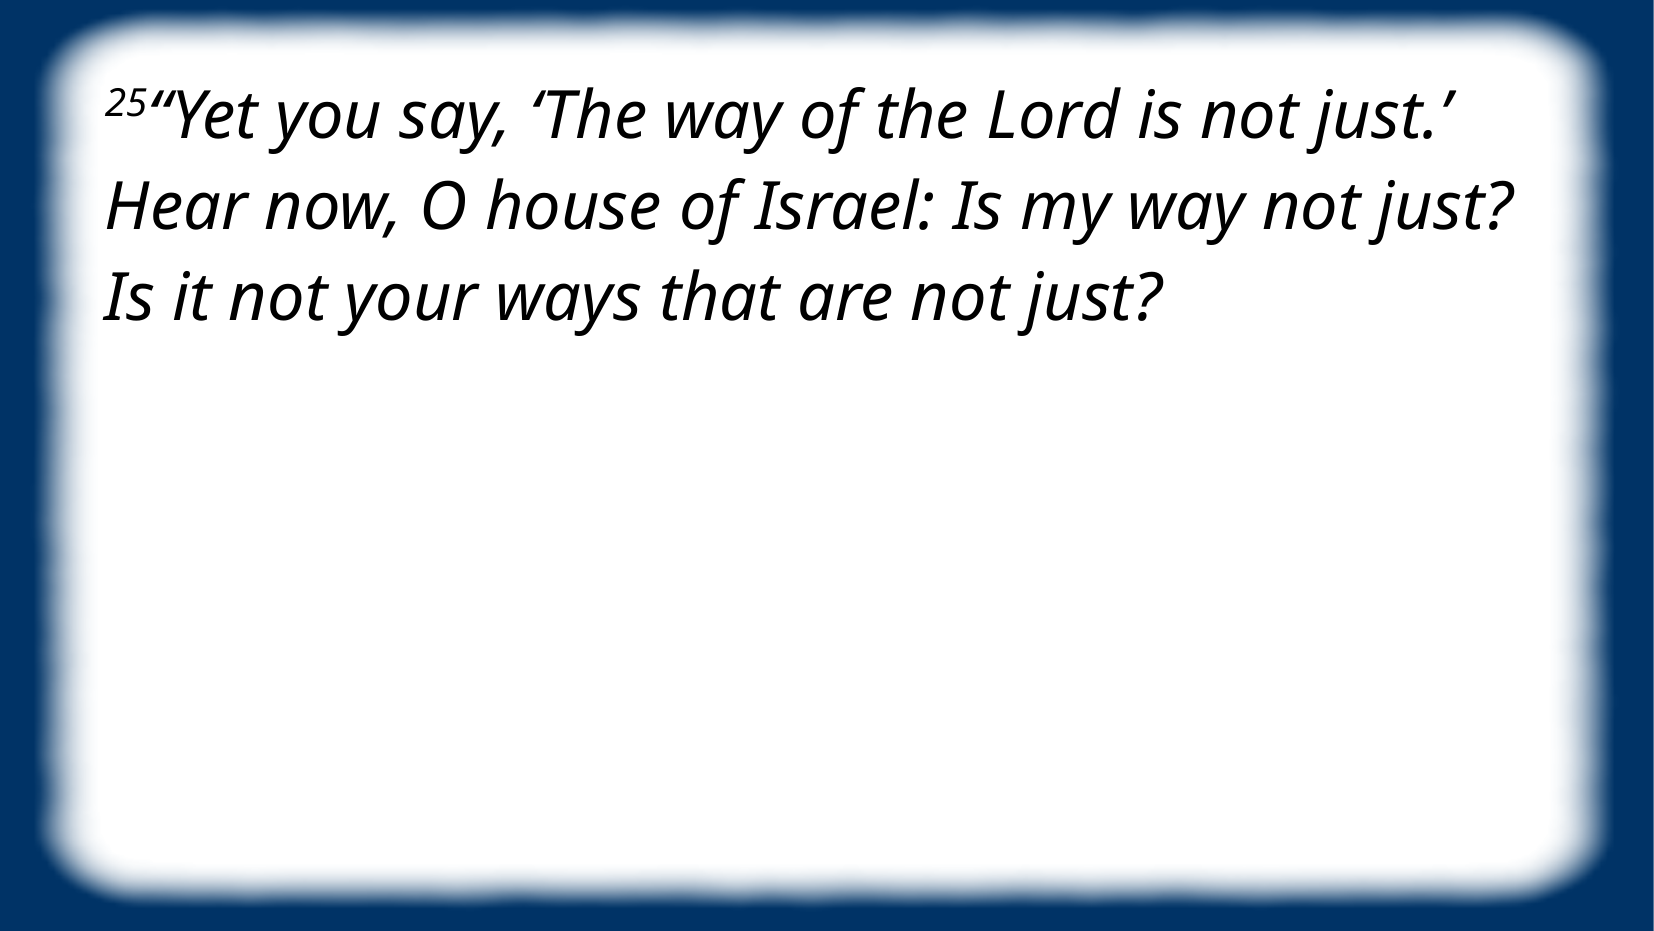

25“Yet you say, ‘The way of the Lord is not just.’ Hear now, O house of Israel: Is my way not just? Is it not your ways that are not just?